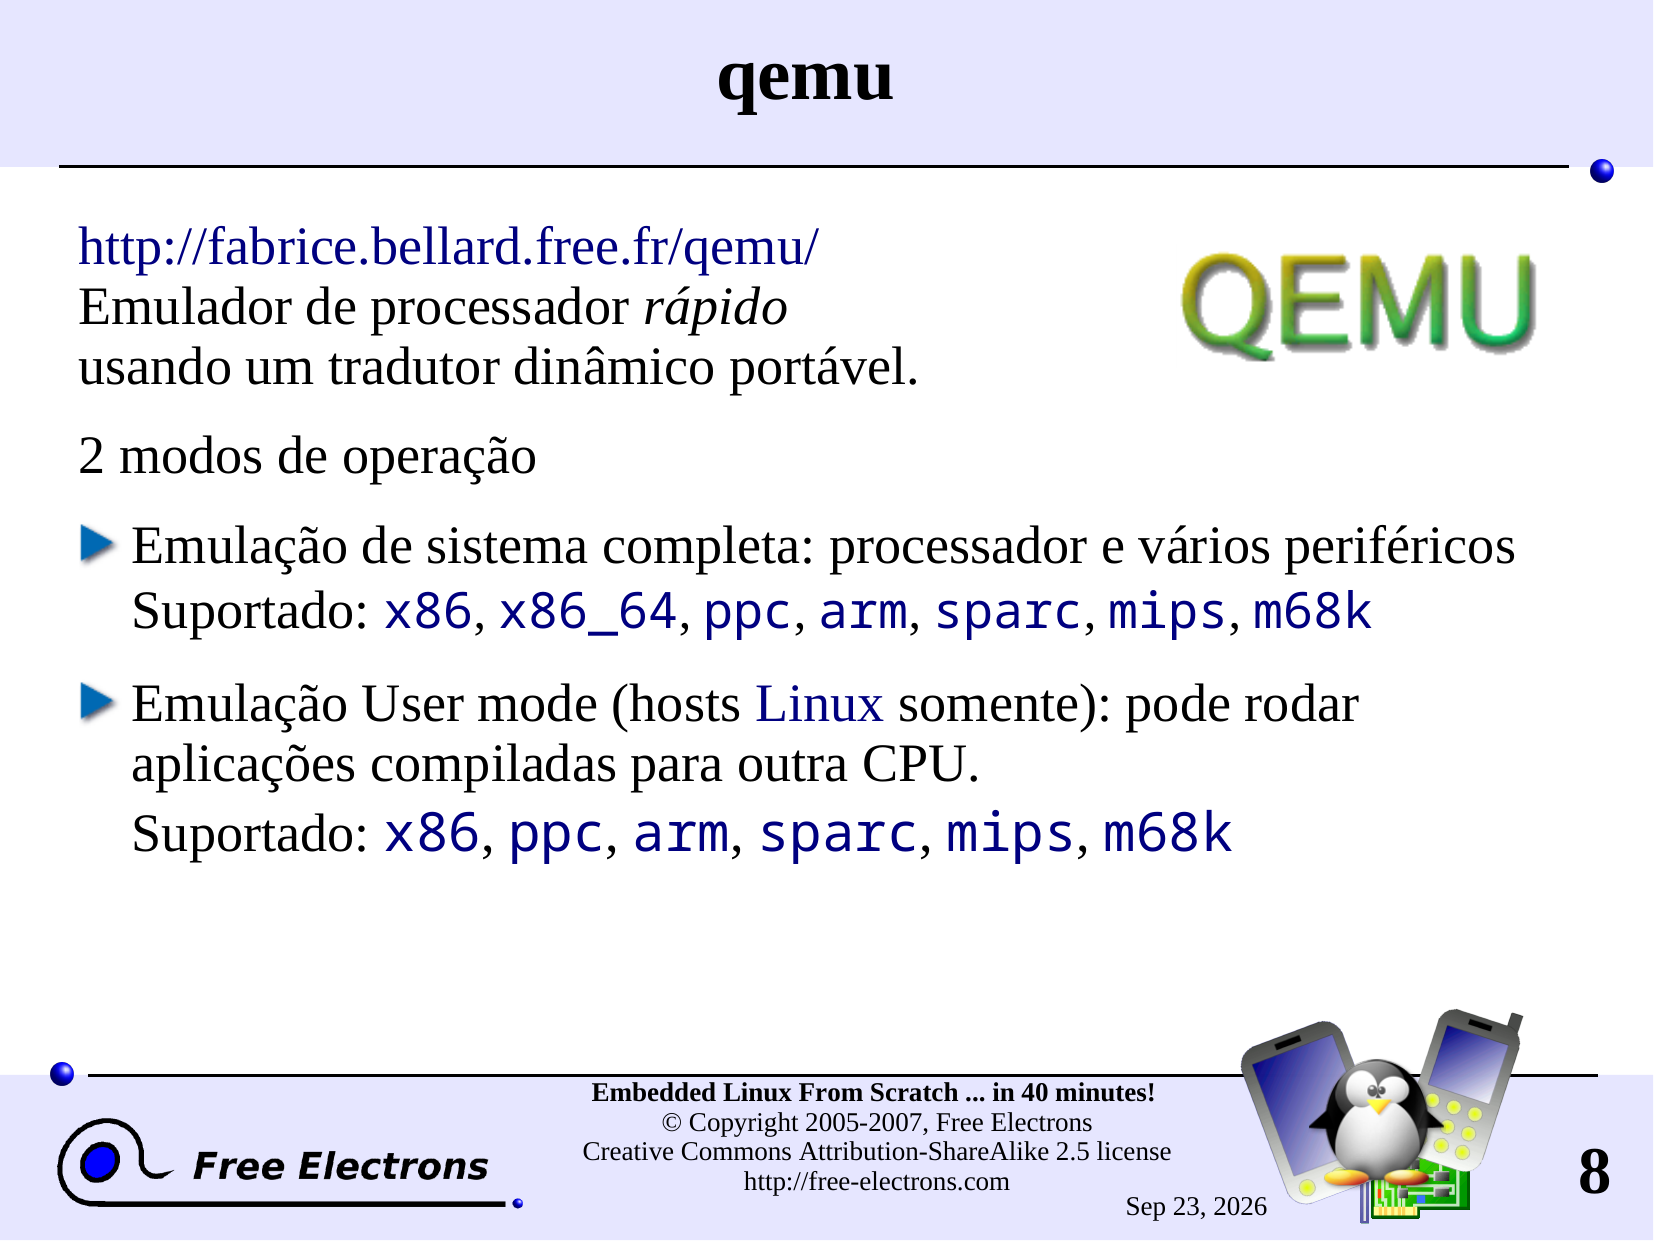

# qemu
http://fabrice.bellard.free.fr/qemu/
Emulador de processador rápido
usando um tradutor dinâmico portável.
2 modos de operação
Emulação de sistema completa: processador e vários periféricos
Suportado: x86, x86_64, ppc, arm, sparc, mips, m68k
Emulação User mode (hosts Linux somente): pode rodar aplicações compiladas para outra CPU.
Suportado: x86, ppc, arm, sparc, mips, m68k